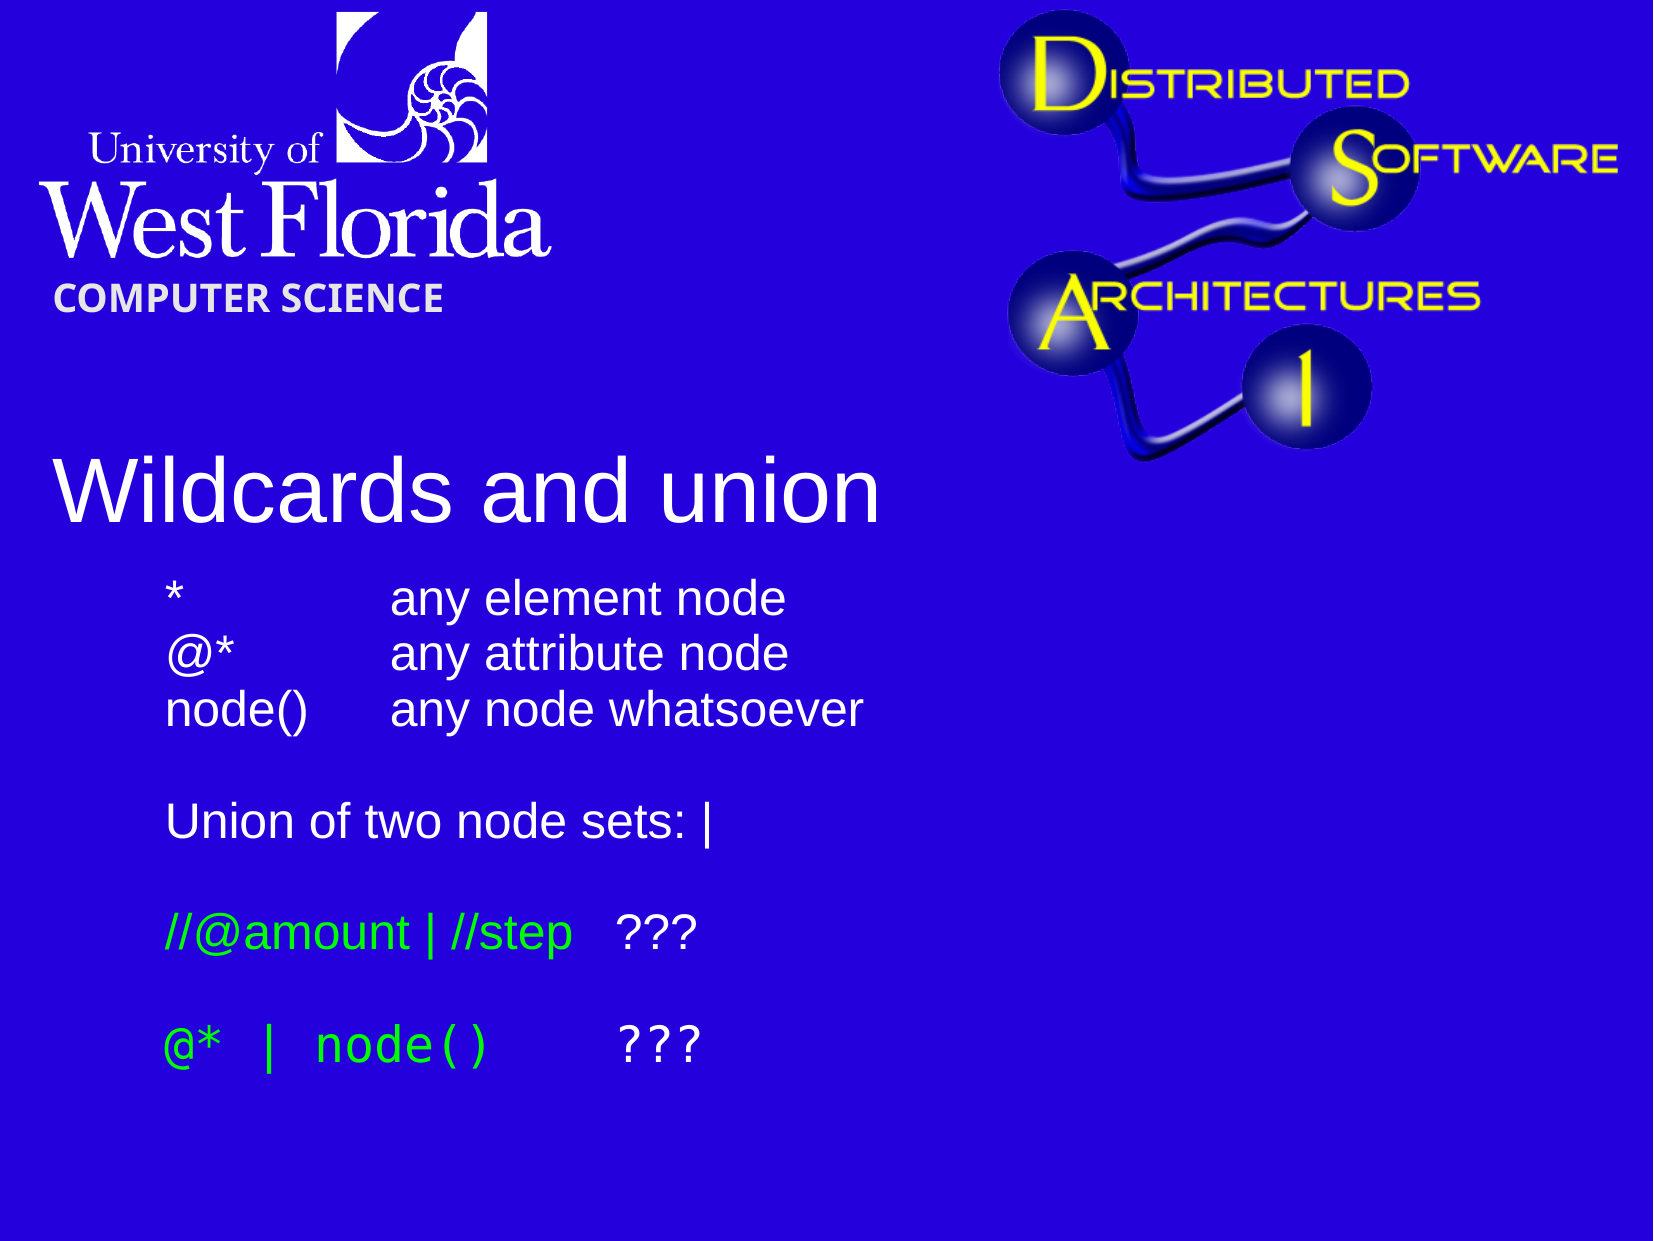

COMPUTER SCIENCE
# Wildcards and union
*			any element node
@*			any attribute node
node()		any node whatsoever
Union of two node sets: |
//@amount | //step	???
@* | node() 		???